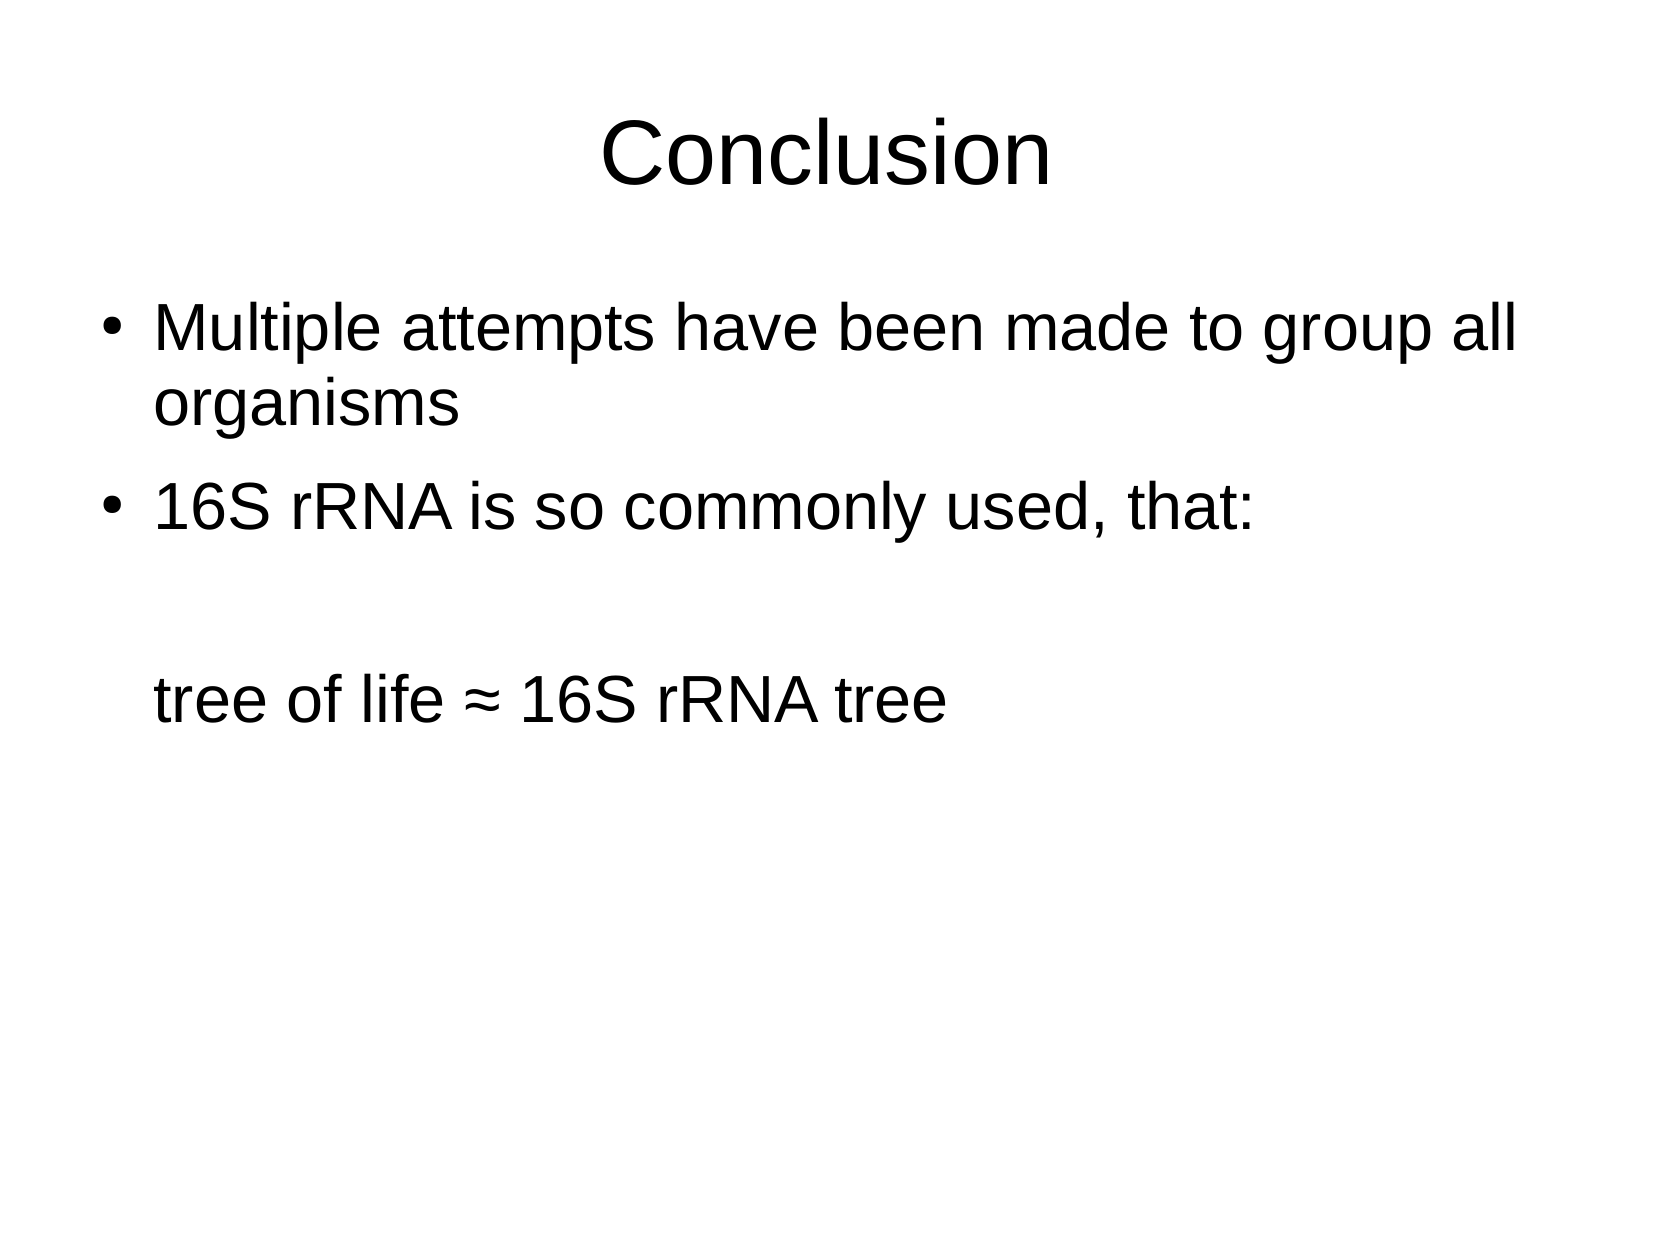

# Conclusion
Multiple attempts have been made to group all organisms
16S rRNA is so commonly used, that:
tree of life ≈ 16S rRNA tree